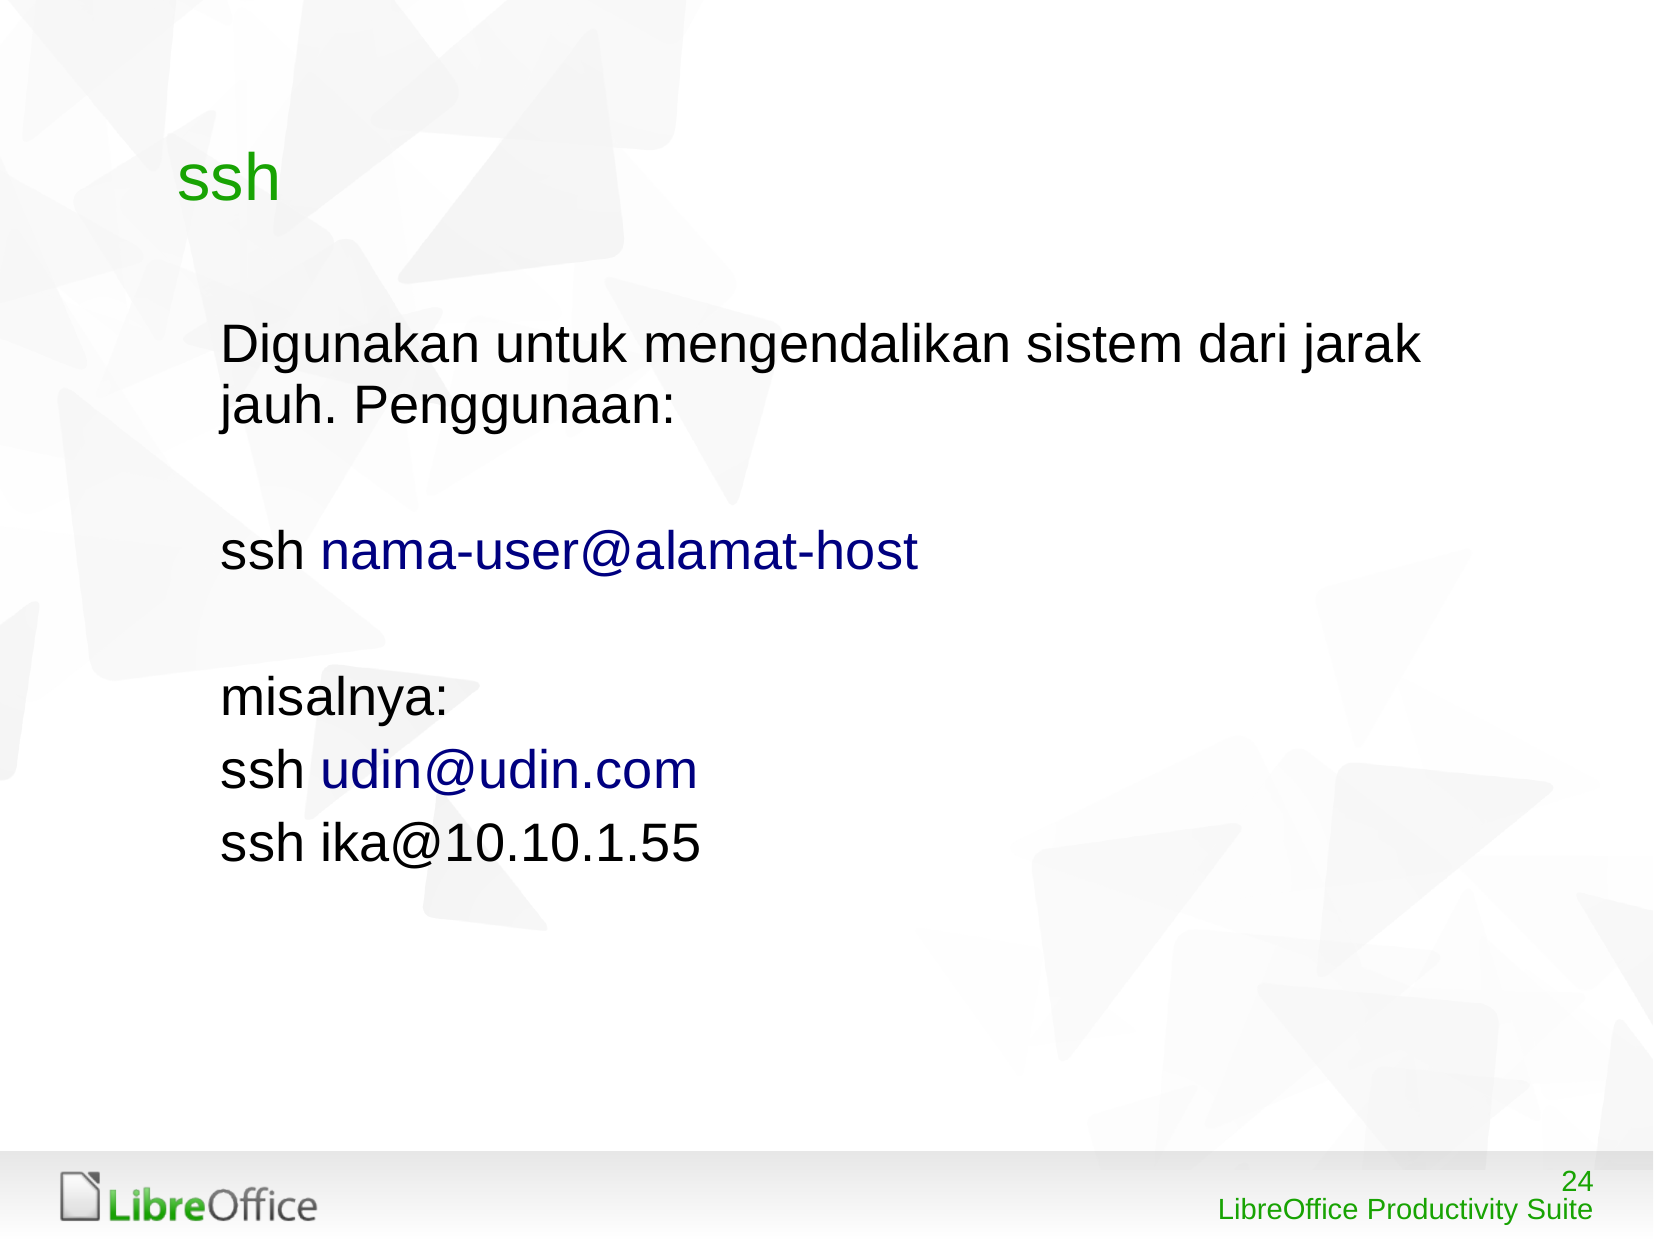

# ssh
Digunakan untuk mengendalikan sistem dari jarak jauh. Penggunaan:
ssh nama-user@alamat-host
misalnya:
ssh udin@udin.com
ssh ika@10.10.1.55
24
LibreOffice Productivity Suite